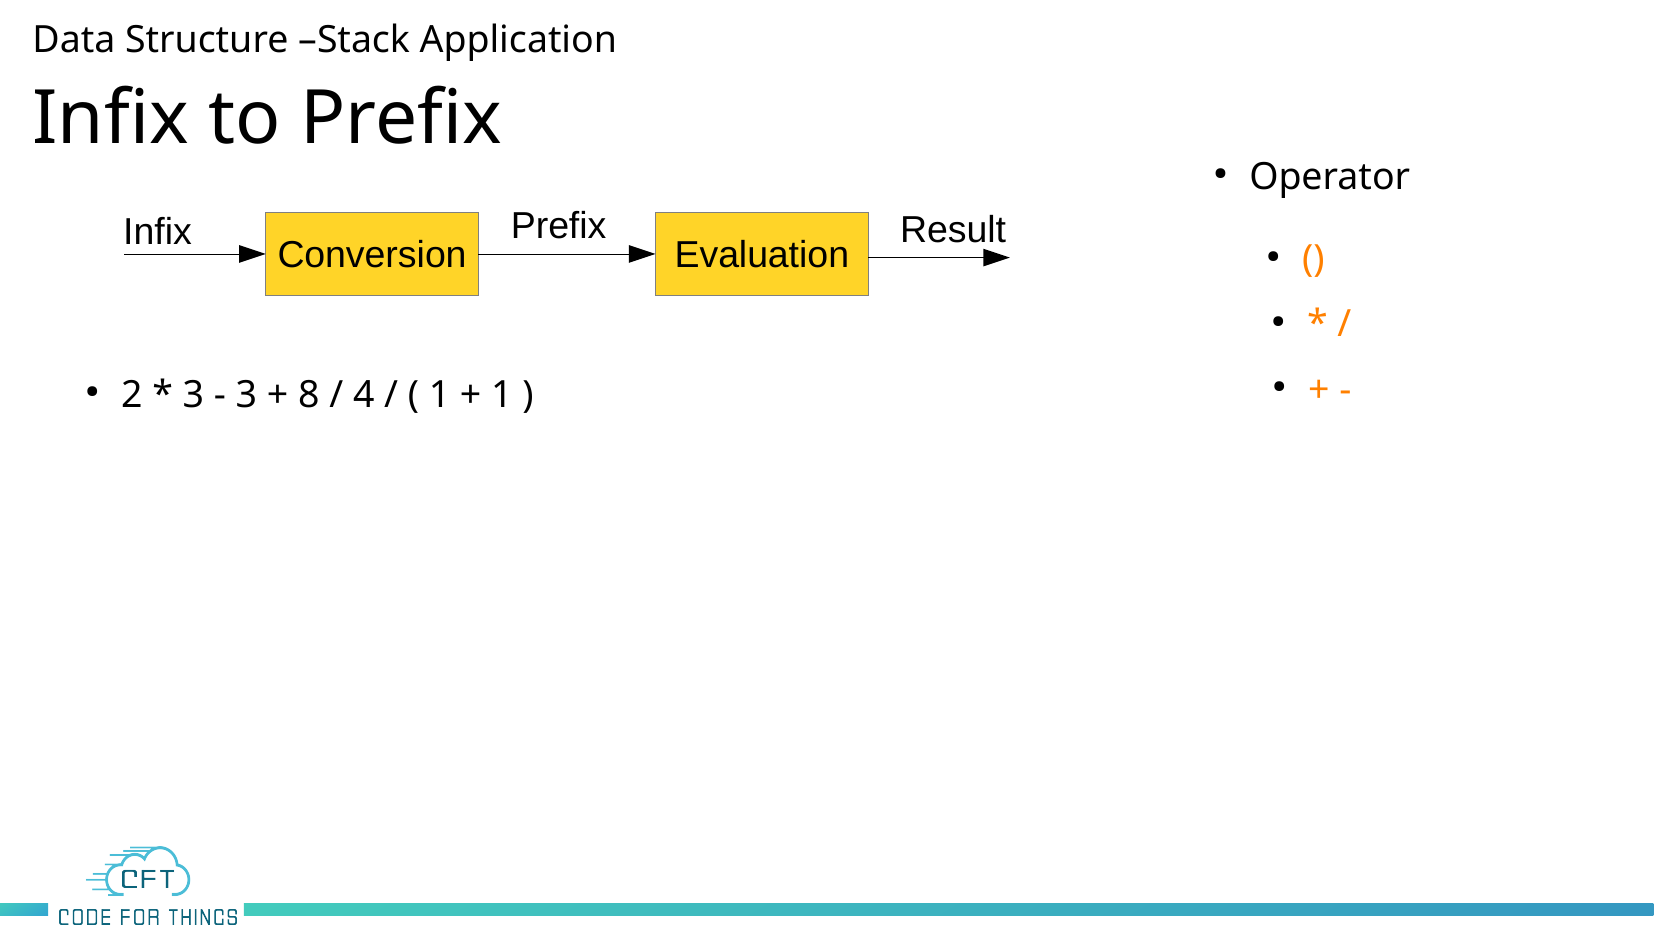

# Data Structure –Stack Application Infix to Prefix
Operator
Prefix
Result
Infix
Conversion
Evaluation
()
* /
+ -
2 * 3 - 3 + 8 / 4 / ( 1 + 1 )